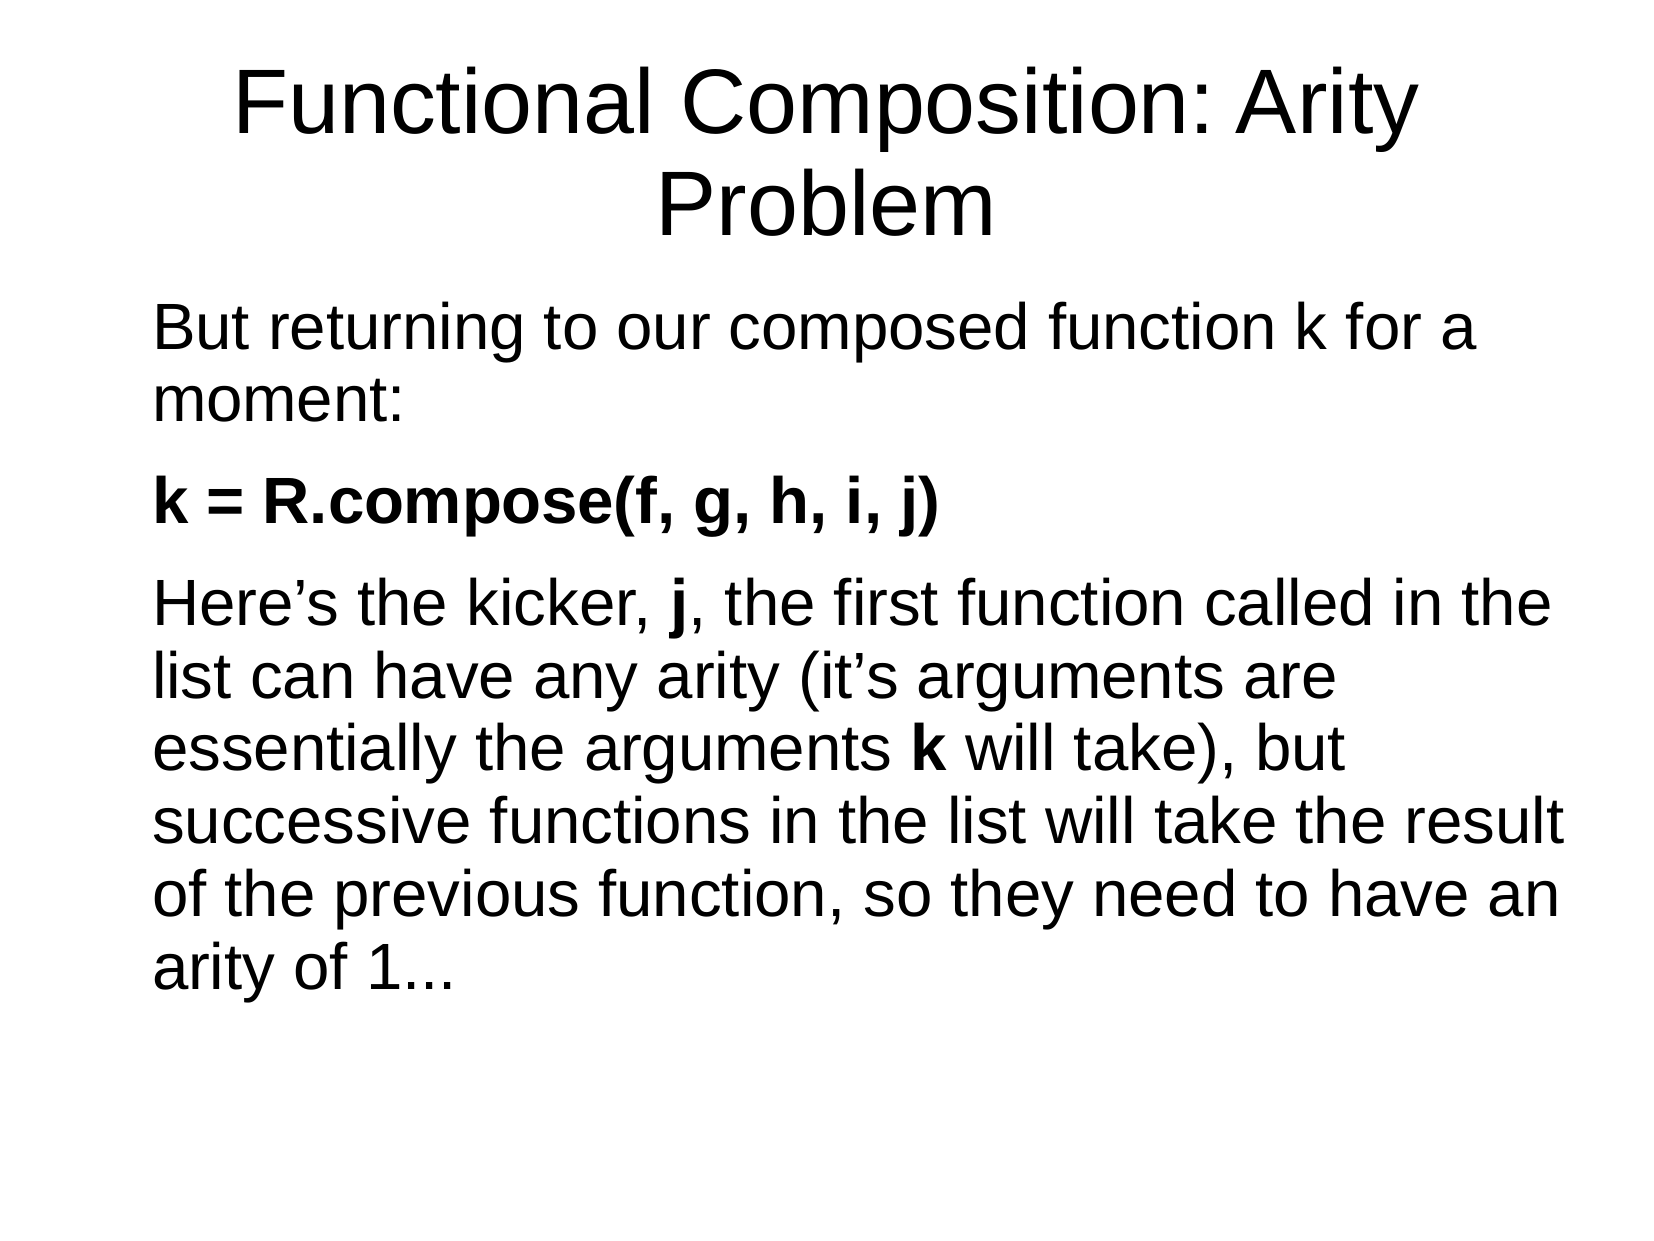

# Functional Composition: Arity Problem
But returning to our composed function k for a moment:
k = R.compose(f, g, h, i, j)
Here’s the kicker, j, the first function called in the list can have any arity (it’s arguments are essentially the arguments k will take), but successive functions in the list will take the result of the previous function, so they need to have an arity of 1...